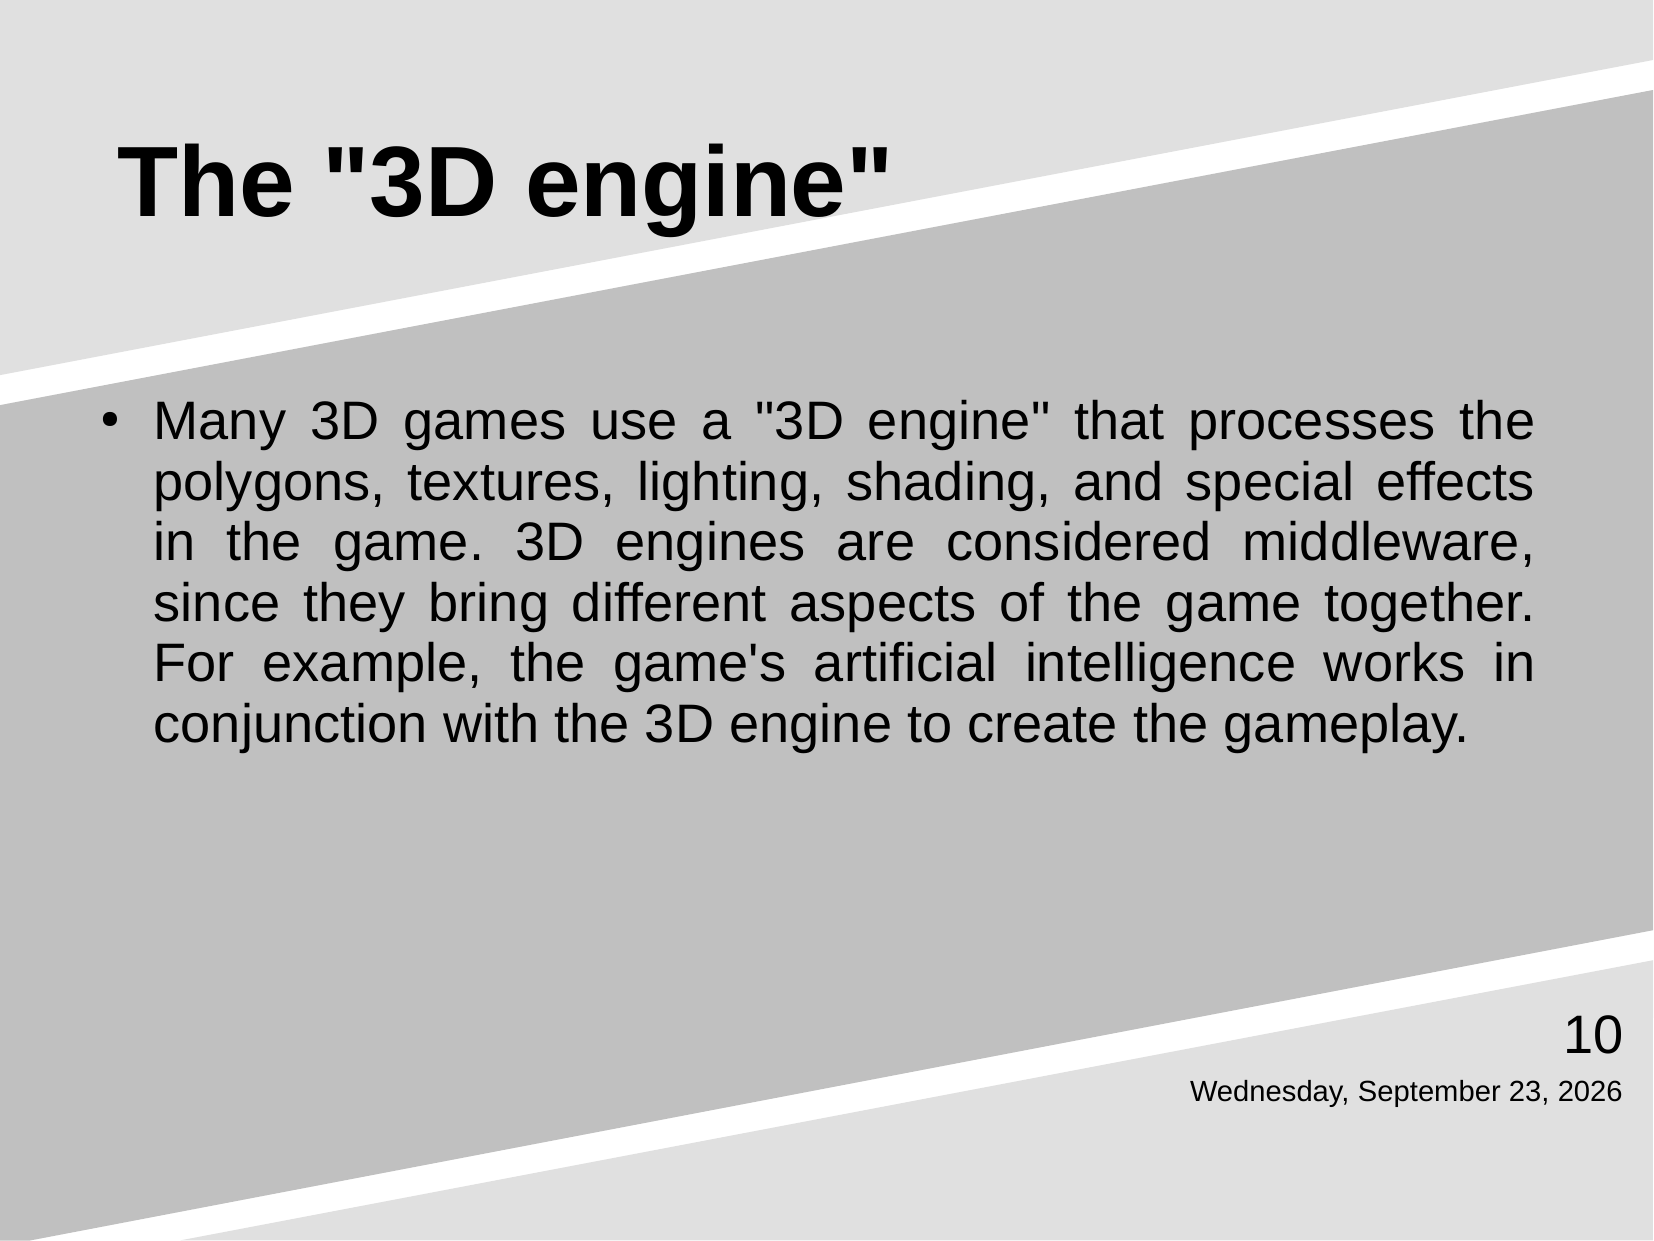

# The "3D engine"
Many 3D games use a "3D engine" that processes the polygons, textures, lighting, shading, and special effects in the game. 3D engines are considered middleware, since they bring different aspects of the game together. For example, the game's artificial intelligence works in conjunction with the 3D engine to create the gameplay.
10